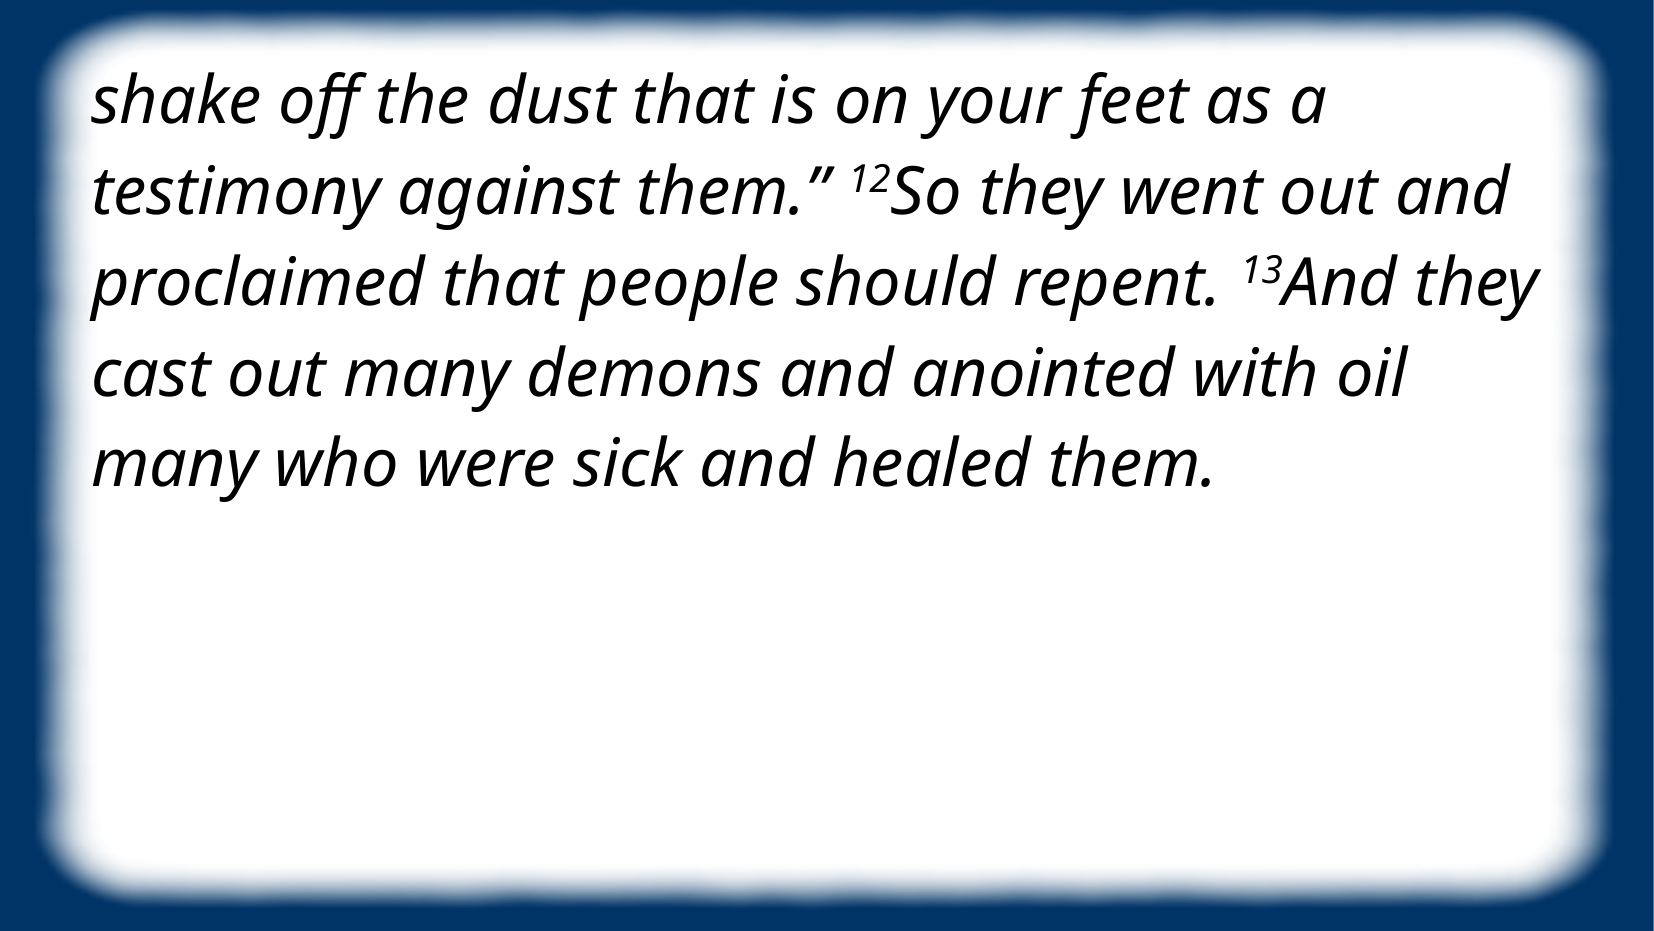

shake off the dust that is on your feet as a testimony against them.” 12So they went out and proclaimed that people should repent. 13And they cast out many demons and anointed with oil many who were sick and healed them.